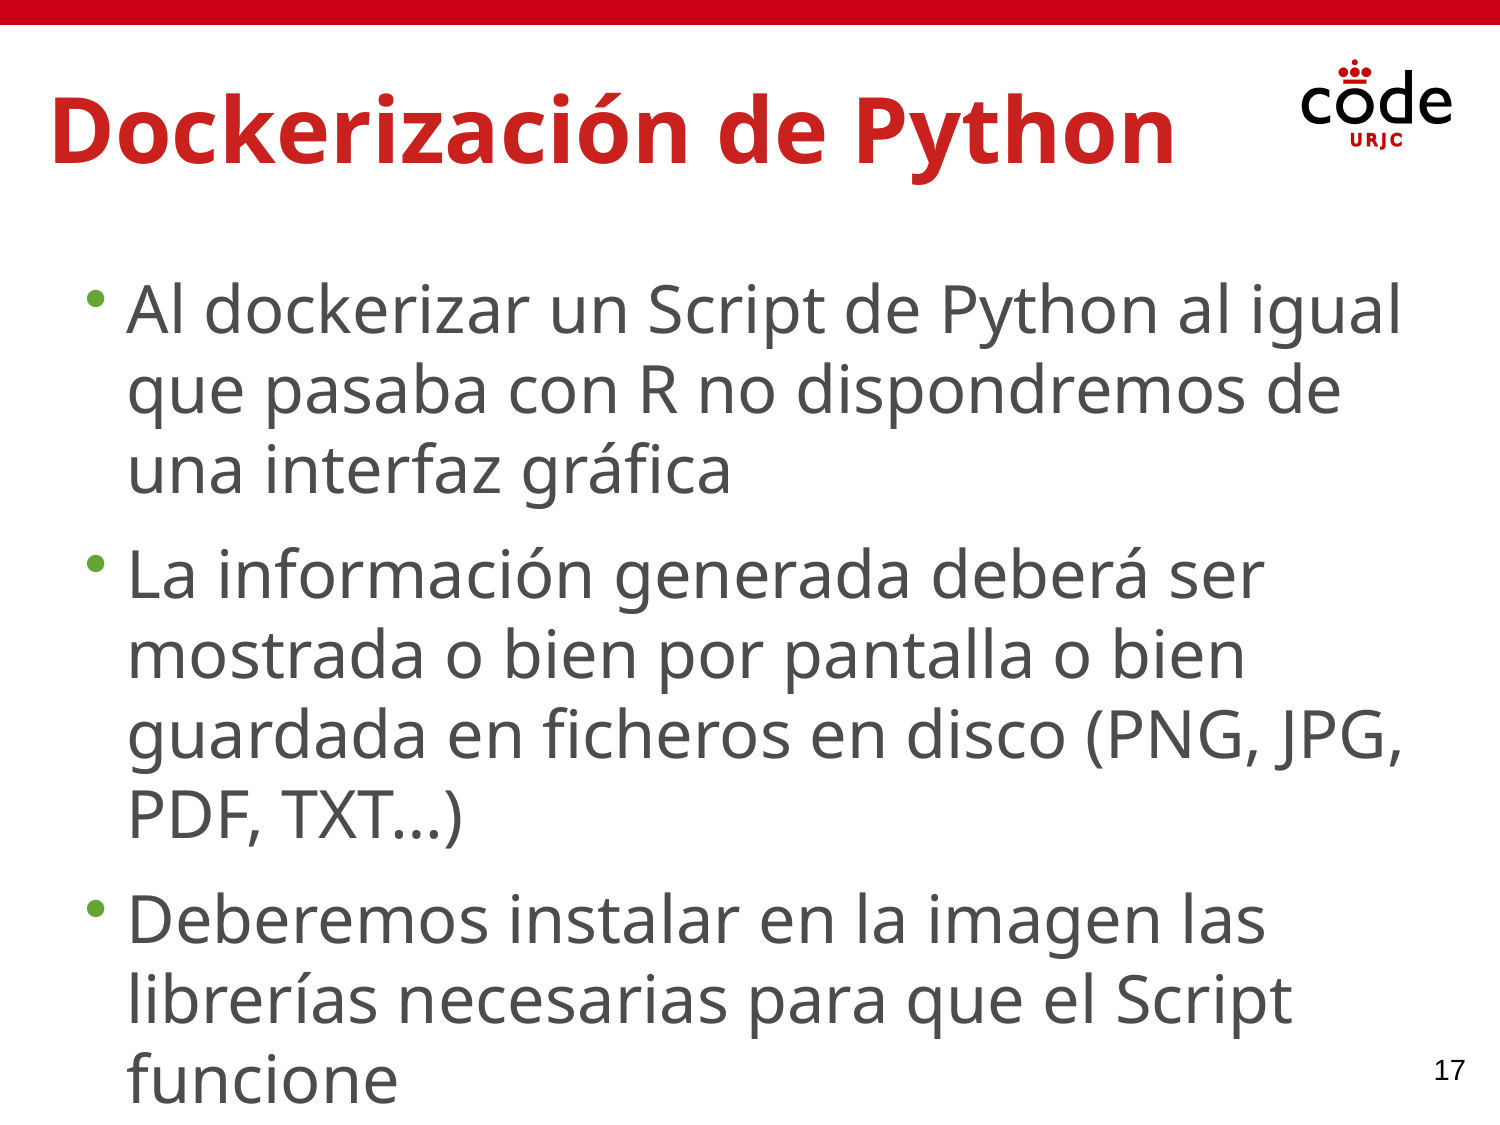

# Dockerización de Python
Al dockerizar un Script de Python al igual que pasaba con R no dispondremos de una interfaz gráfica
La información generada deberá ser mostrada o bien por pantalla o bien guardada en ficheros en disco (PNG, JPG, PDF, TXT…)
Deberemos instalar en la imagen las librerías necesarias para que el Script funcione